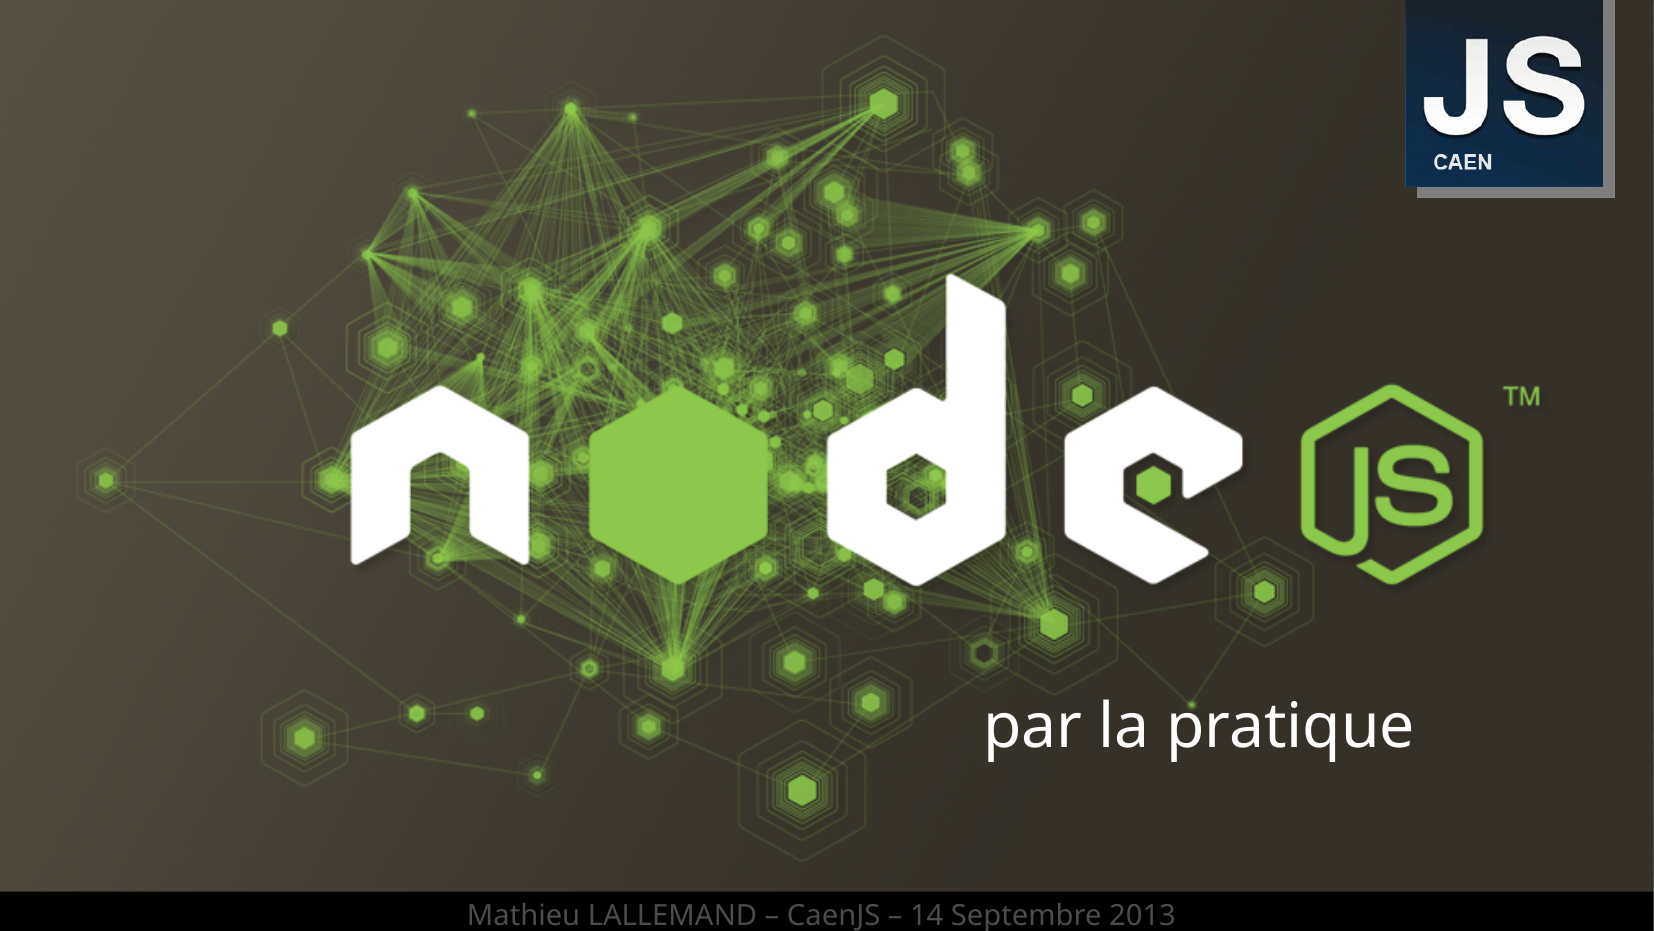

par la pratique
Mathieu LALLEMAND – CaenJS – 14 Septembre 2013